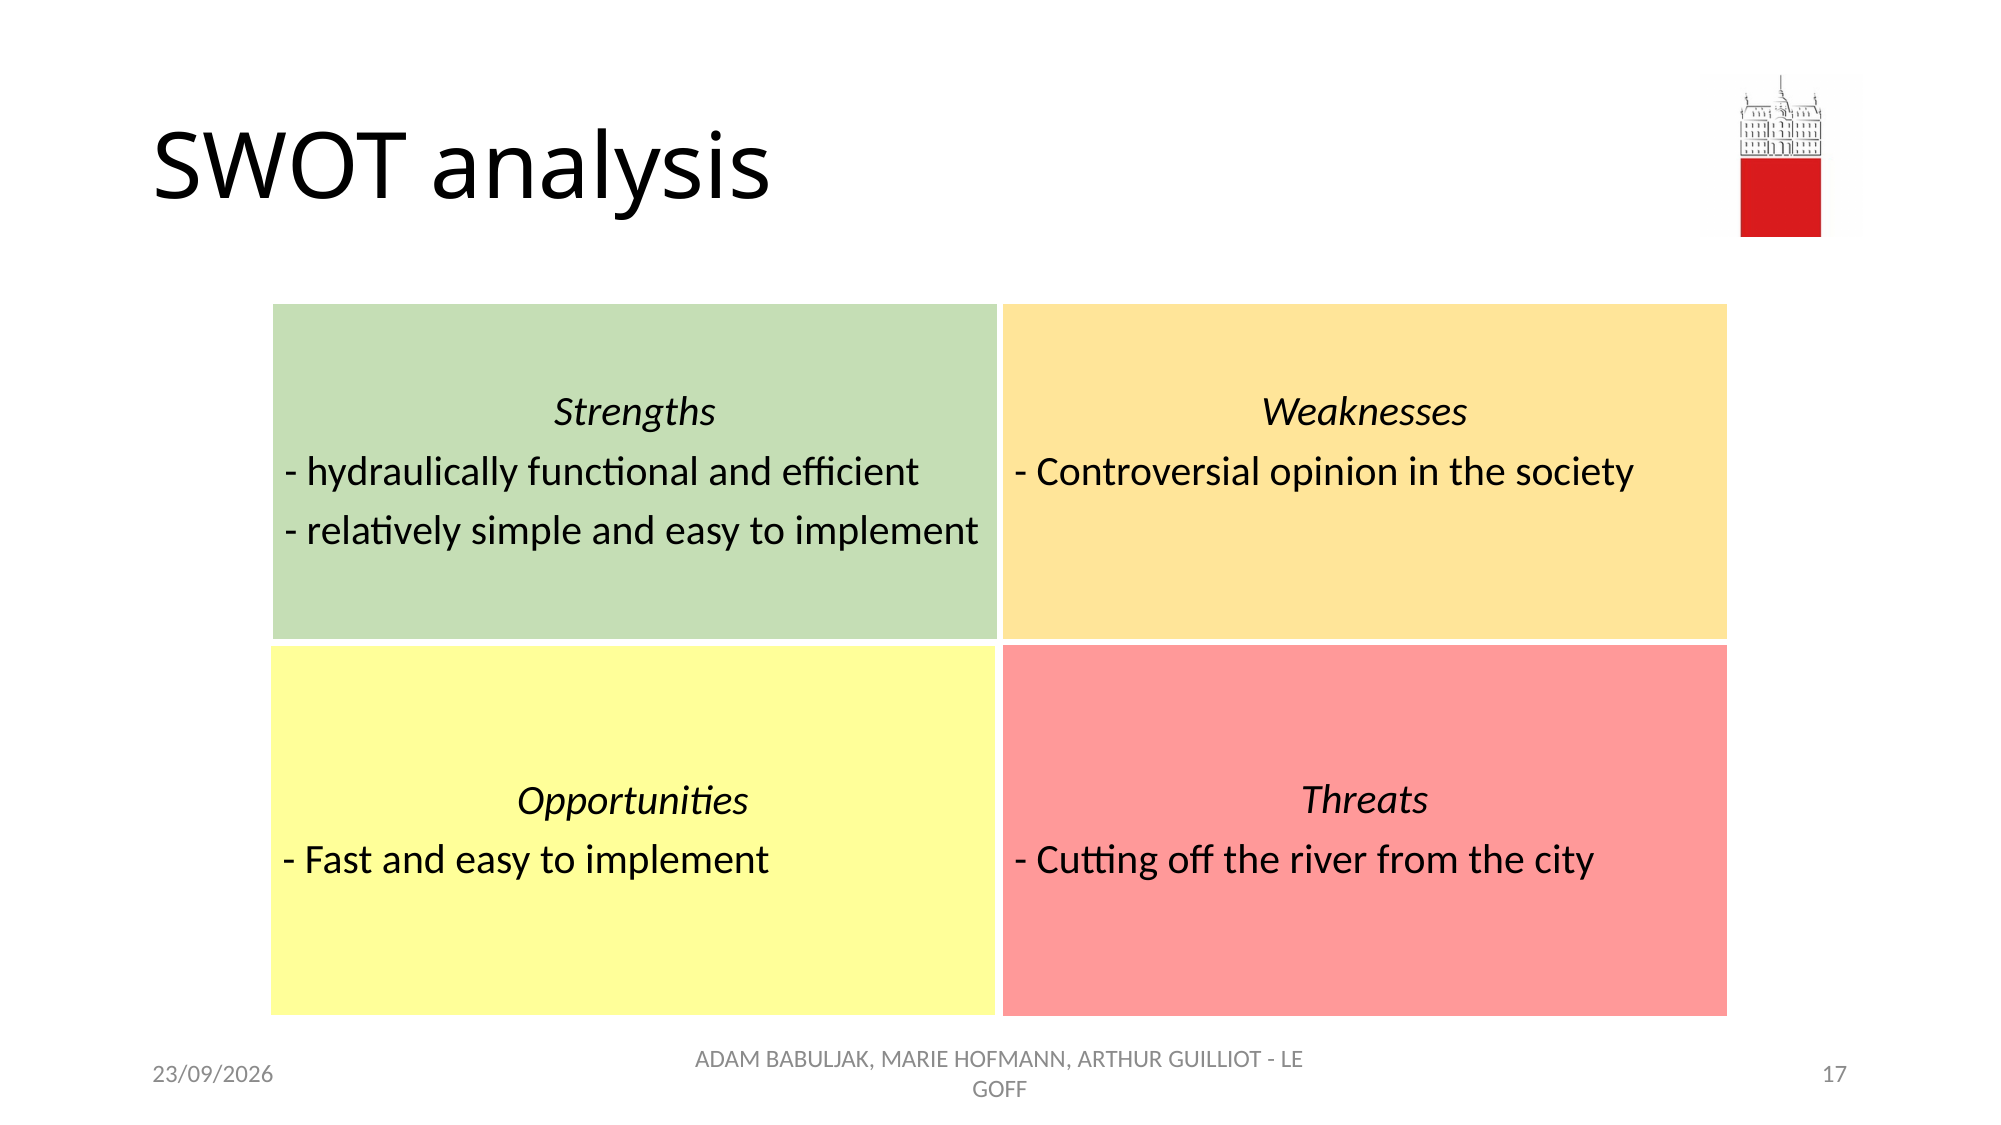

# SWOT analysis
Weaknesses
- Controversial opinion in the society
Strengths
- hydraulically functional and efficient
- relatively simple and easy to implement
Threats
- Cutting off the river from the city
Opportunities
- Fast and easy to implement
ADAM BABULJAK, MARIE HOFMANN, ARTHUR GUILLIOT - LE GOFF